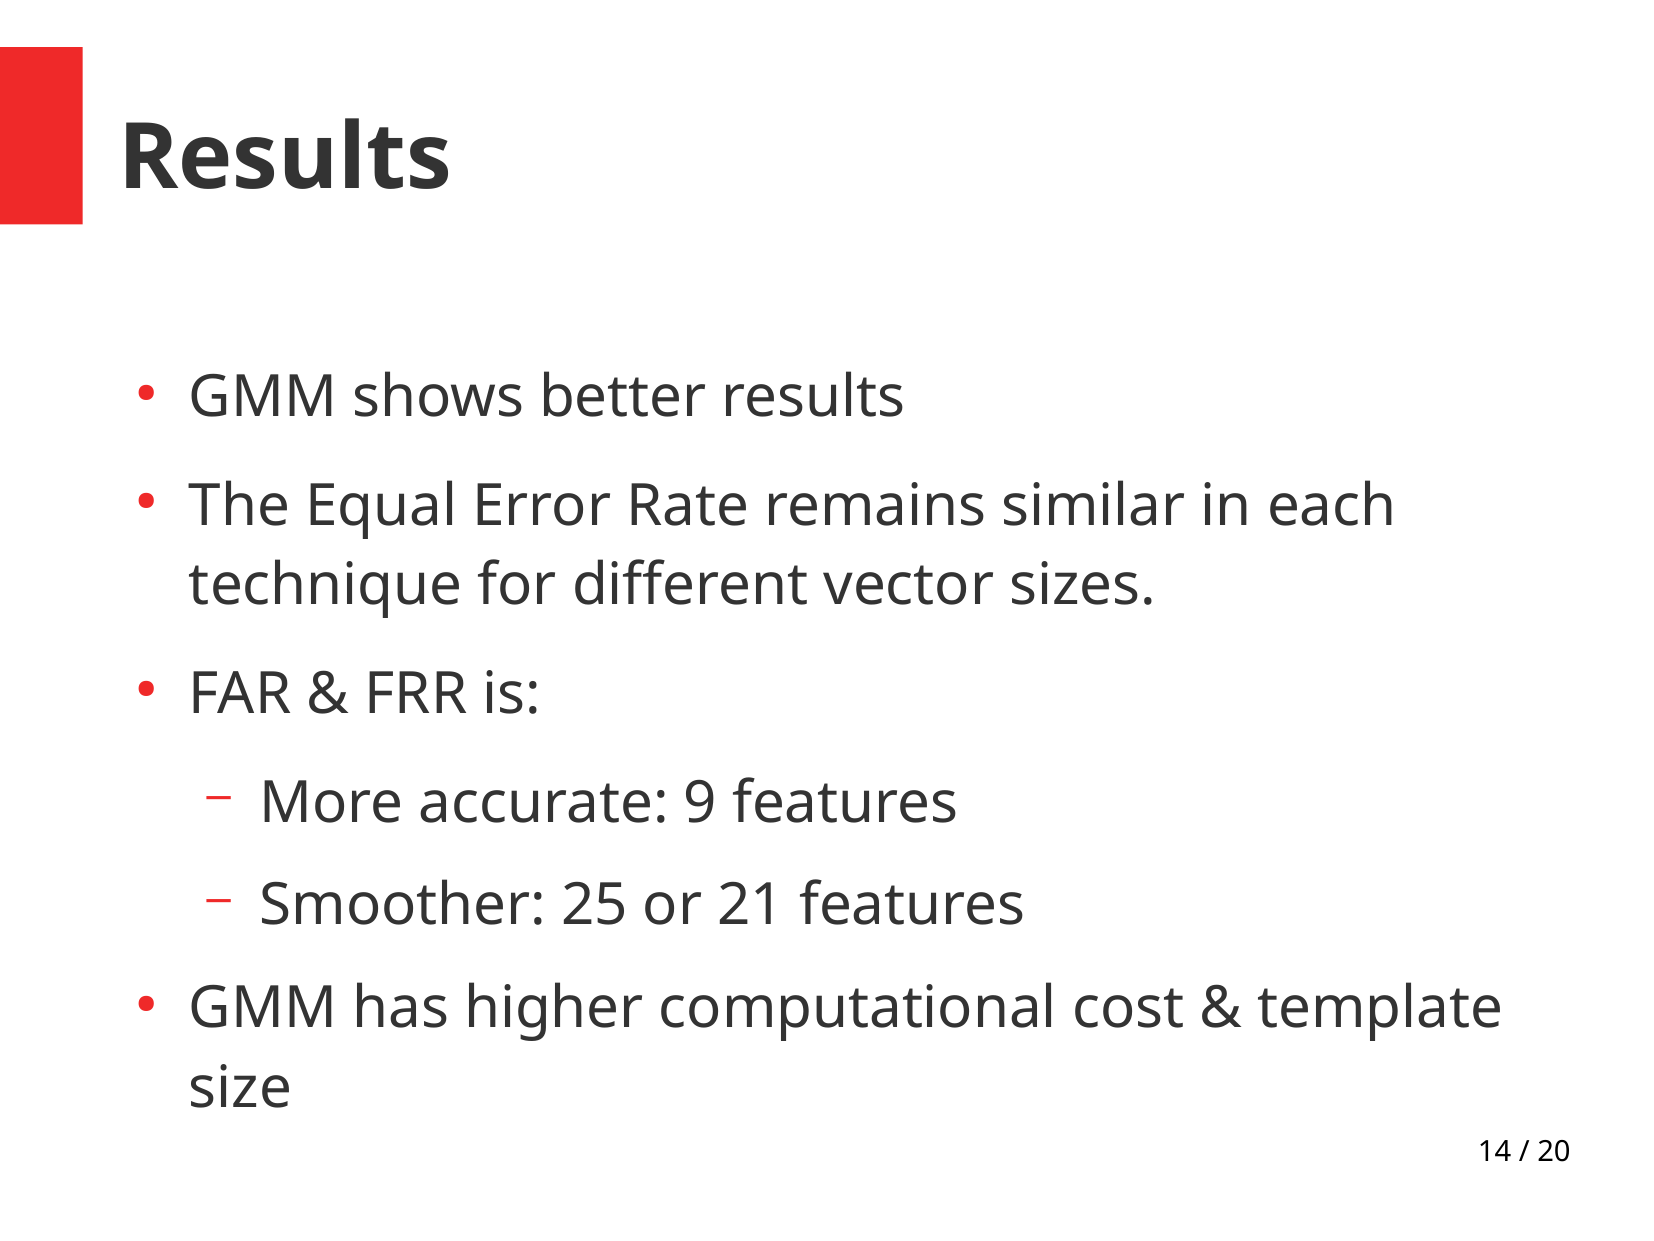

# Results
GMM shows better results
The Equal Error Rate remains similar in each technique for different vector sizes.
FAR & FRR is:
More accurate: 9 features
Smoother: 25 or 21 features
GMM has higher computational cost & template size
14